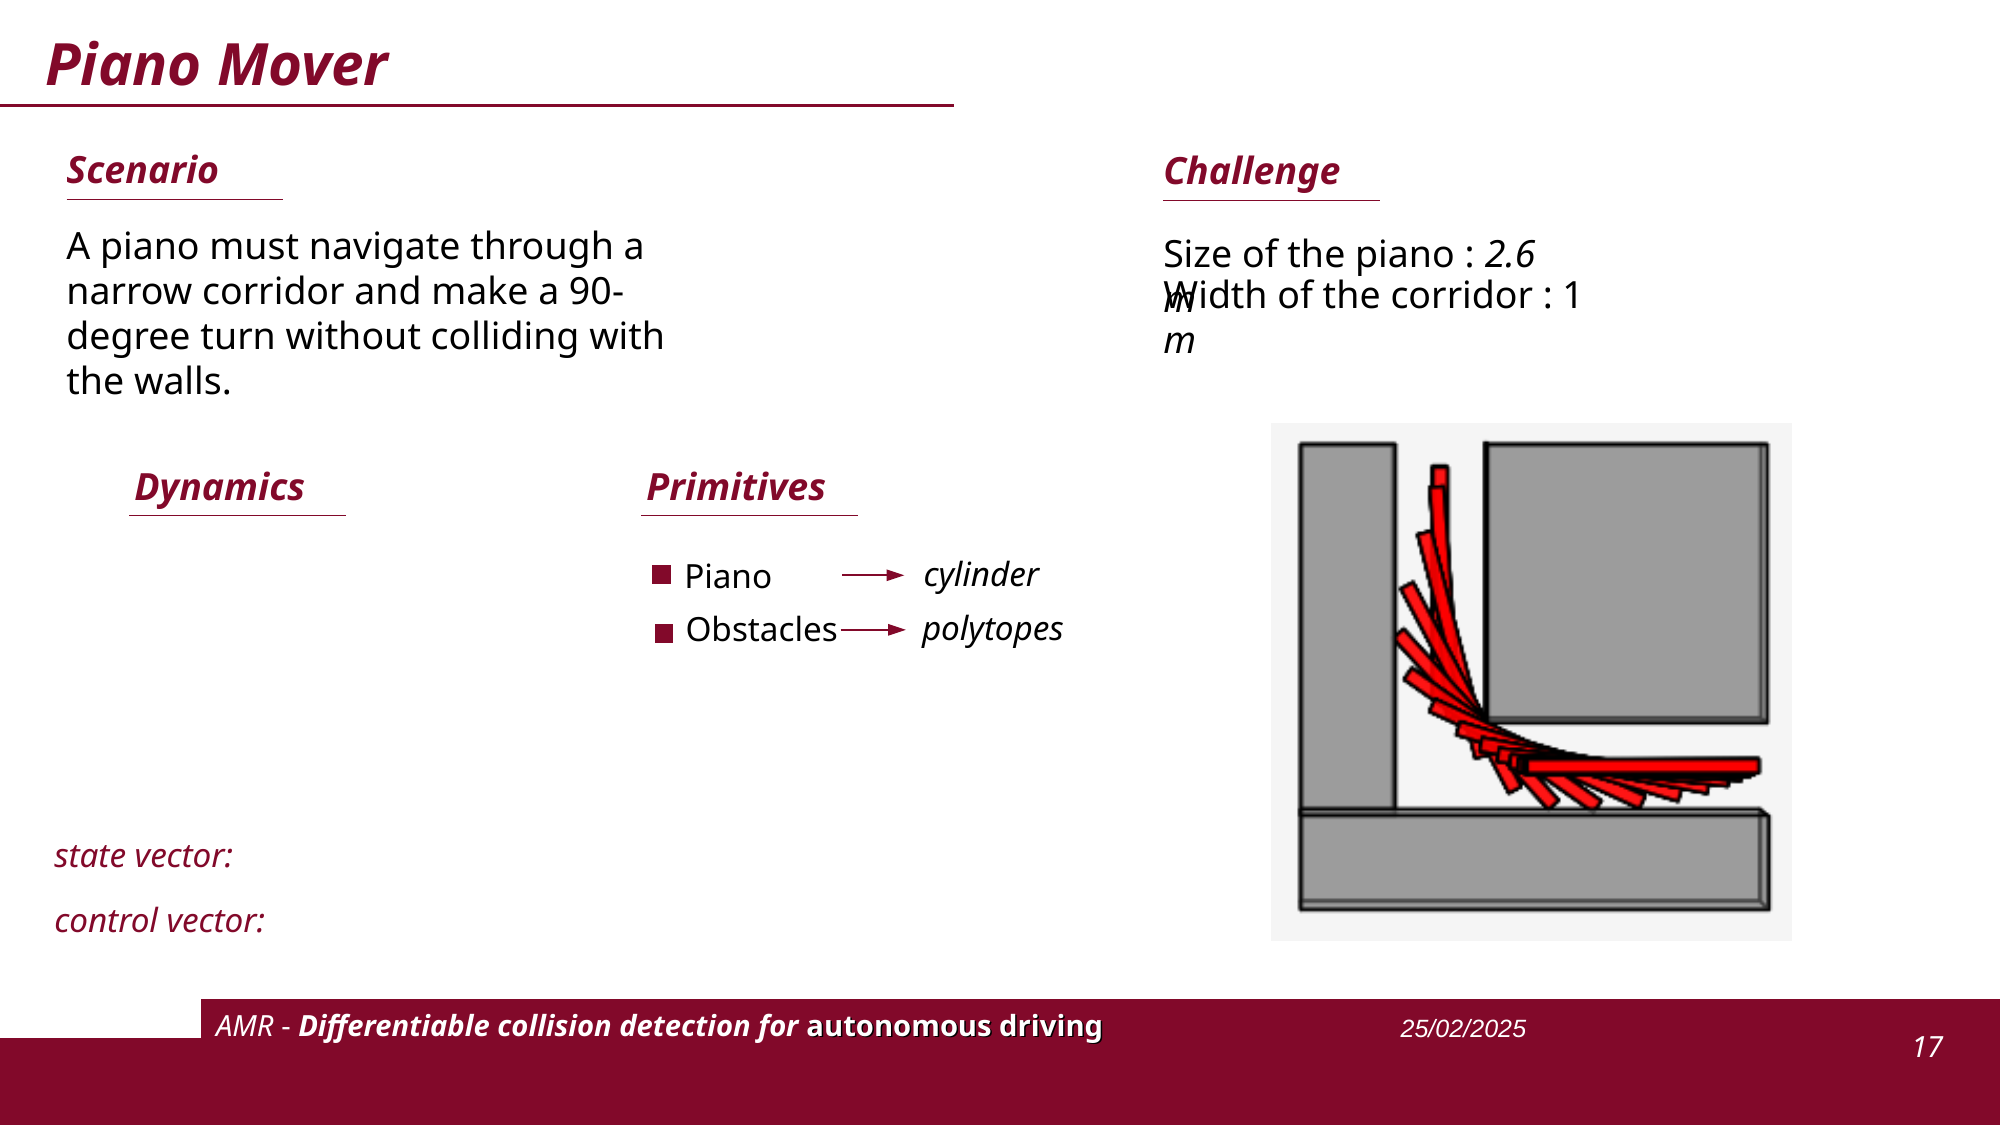

Piano Mover
Scenario
Challenge
A piano must navigate through a narrow corridor and make a 90-degree turn without colliding with the walls.
Size of the piano : 2.6 m
Width of the corridor : 1 m
Dynamics
Primitives
cylinder
Piano
polytopes
Obstacles
state vector:
control vector:
AMR - Differentiable collision detection for autonomous driving
25/02/2025